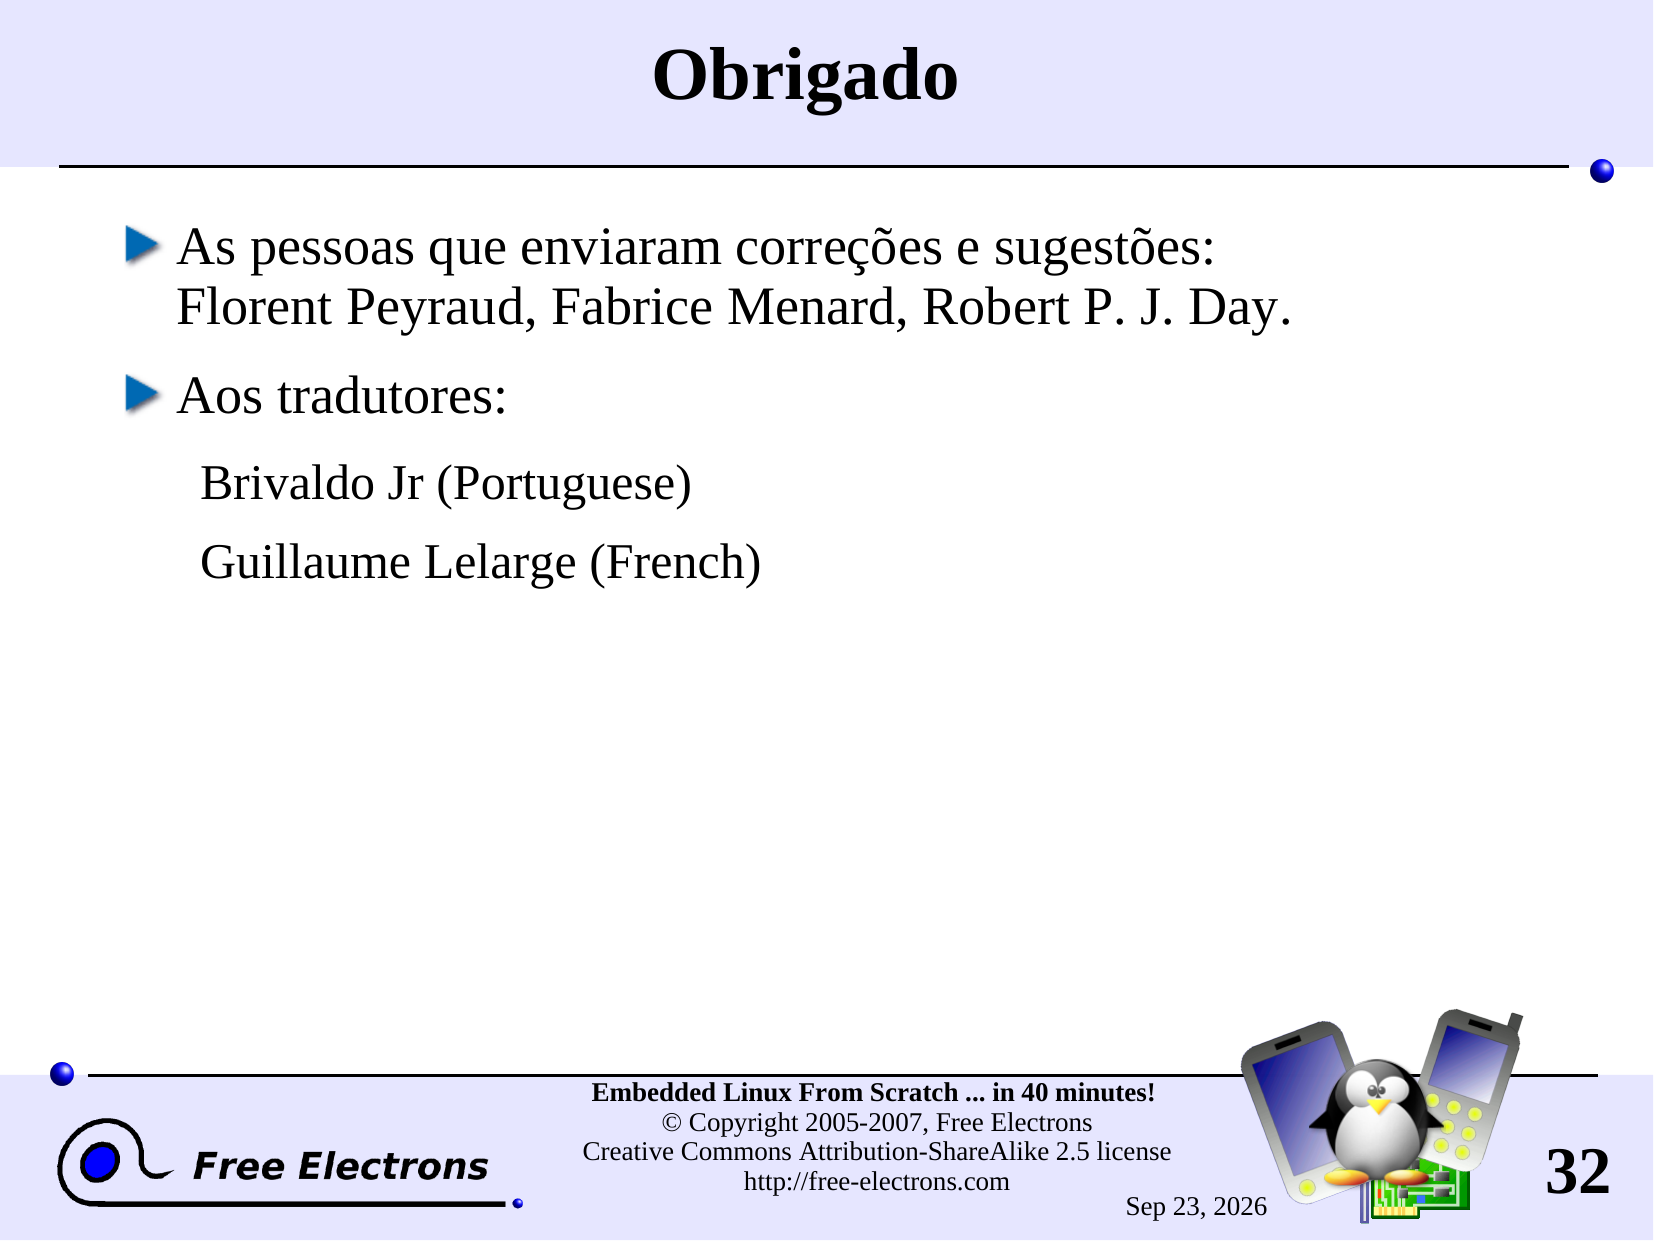

# Obrigado
As pessoas que enviaram correções e sugestões:
Florent Peyraud, Fabrice Menard, Robert P. J. Day.
Aos tradutores:
Brivaldo Jr (Portuguese)
Guillaume Lelarge (French)